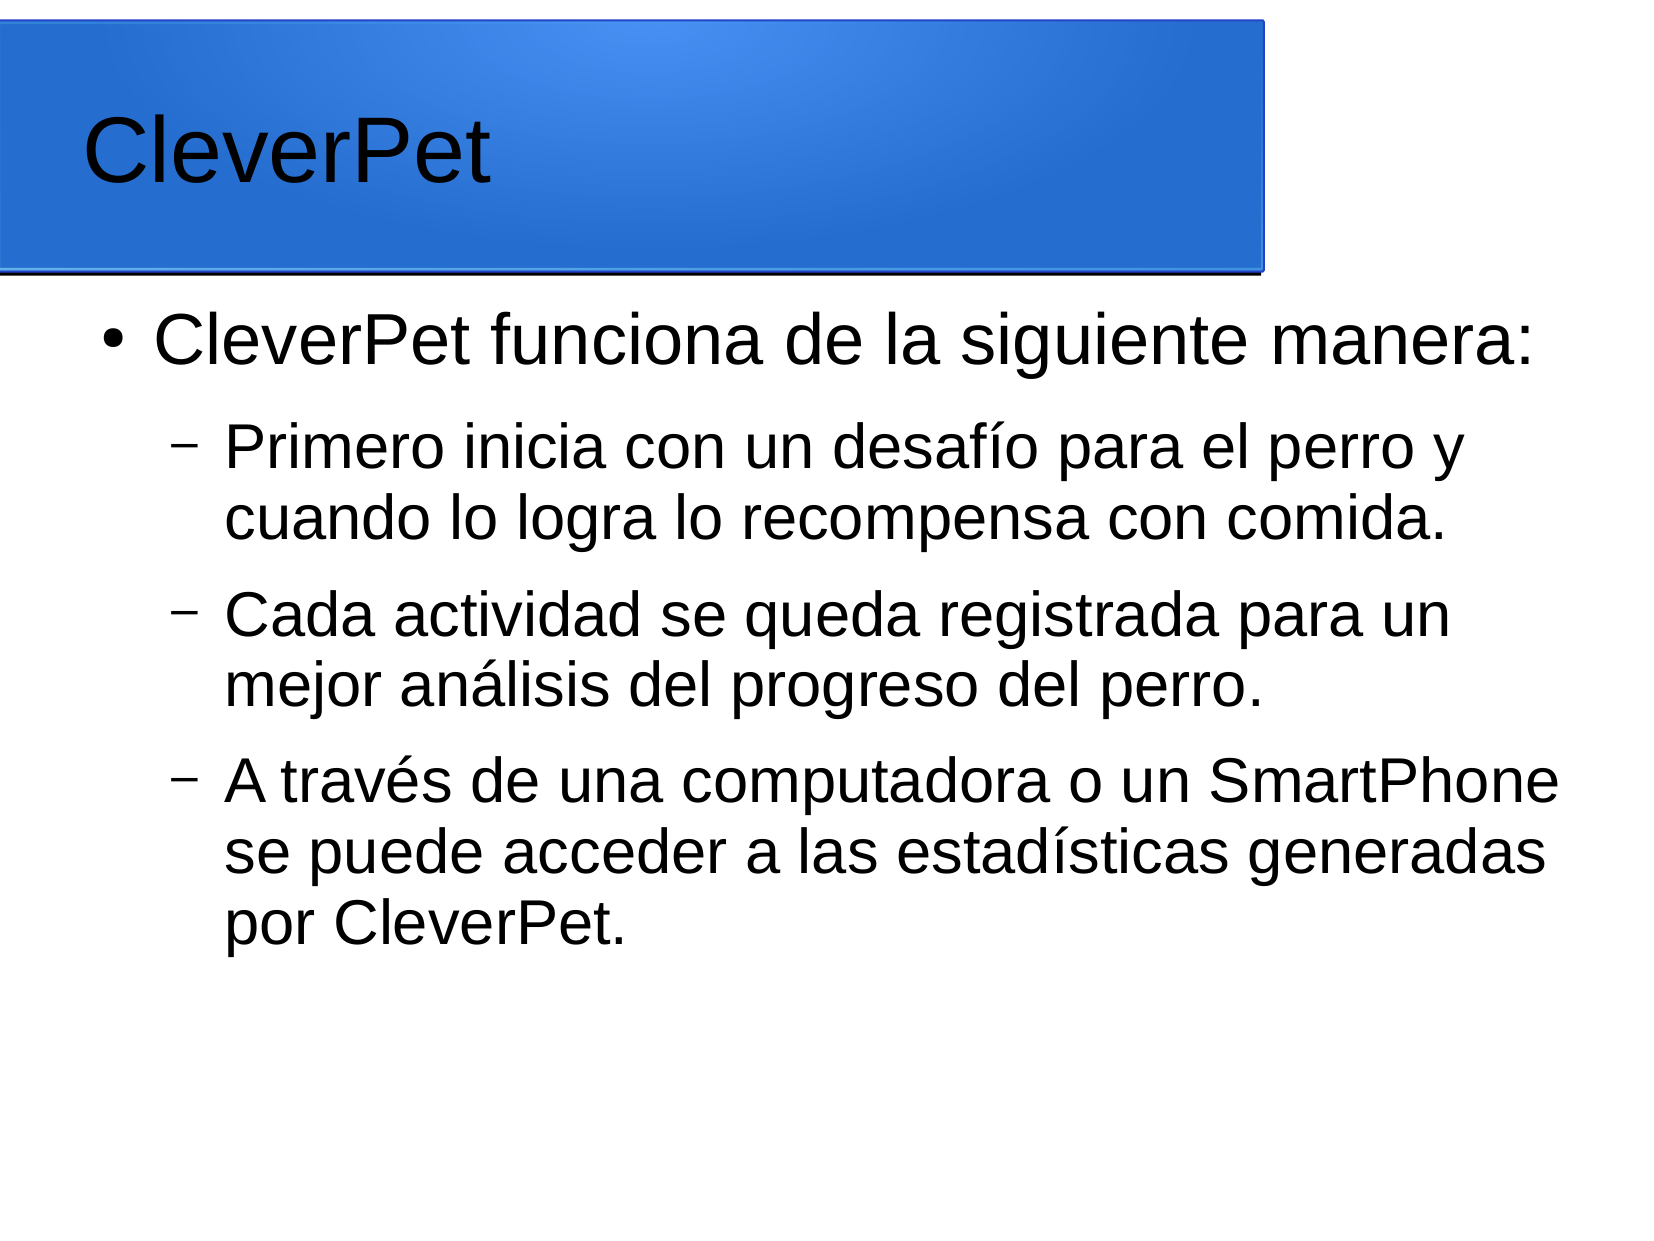

# CleverPet
CleverPet funciona de la siguiente manera:
Primero inicia con un desafío para el perro y cuando lo logra lo recompensa con comida.
Cada actividad se queda registrada para un mejor análisis del progreso del perro.
A través de una computadora o un SmartPhone se puede acceder a las estadísticas generadas por CleverPet.